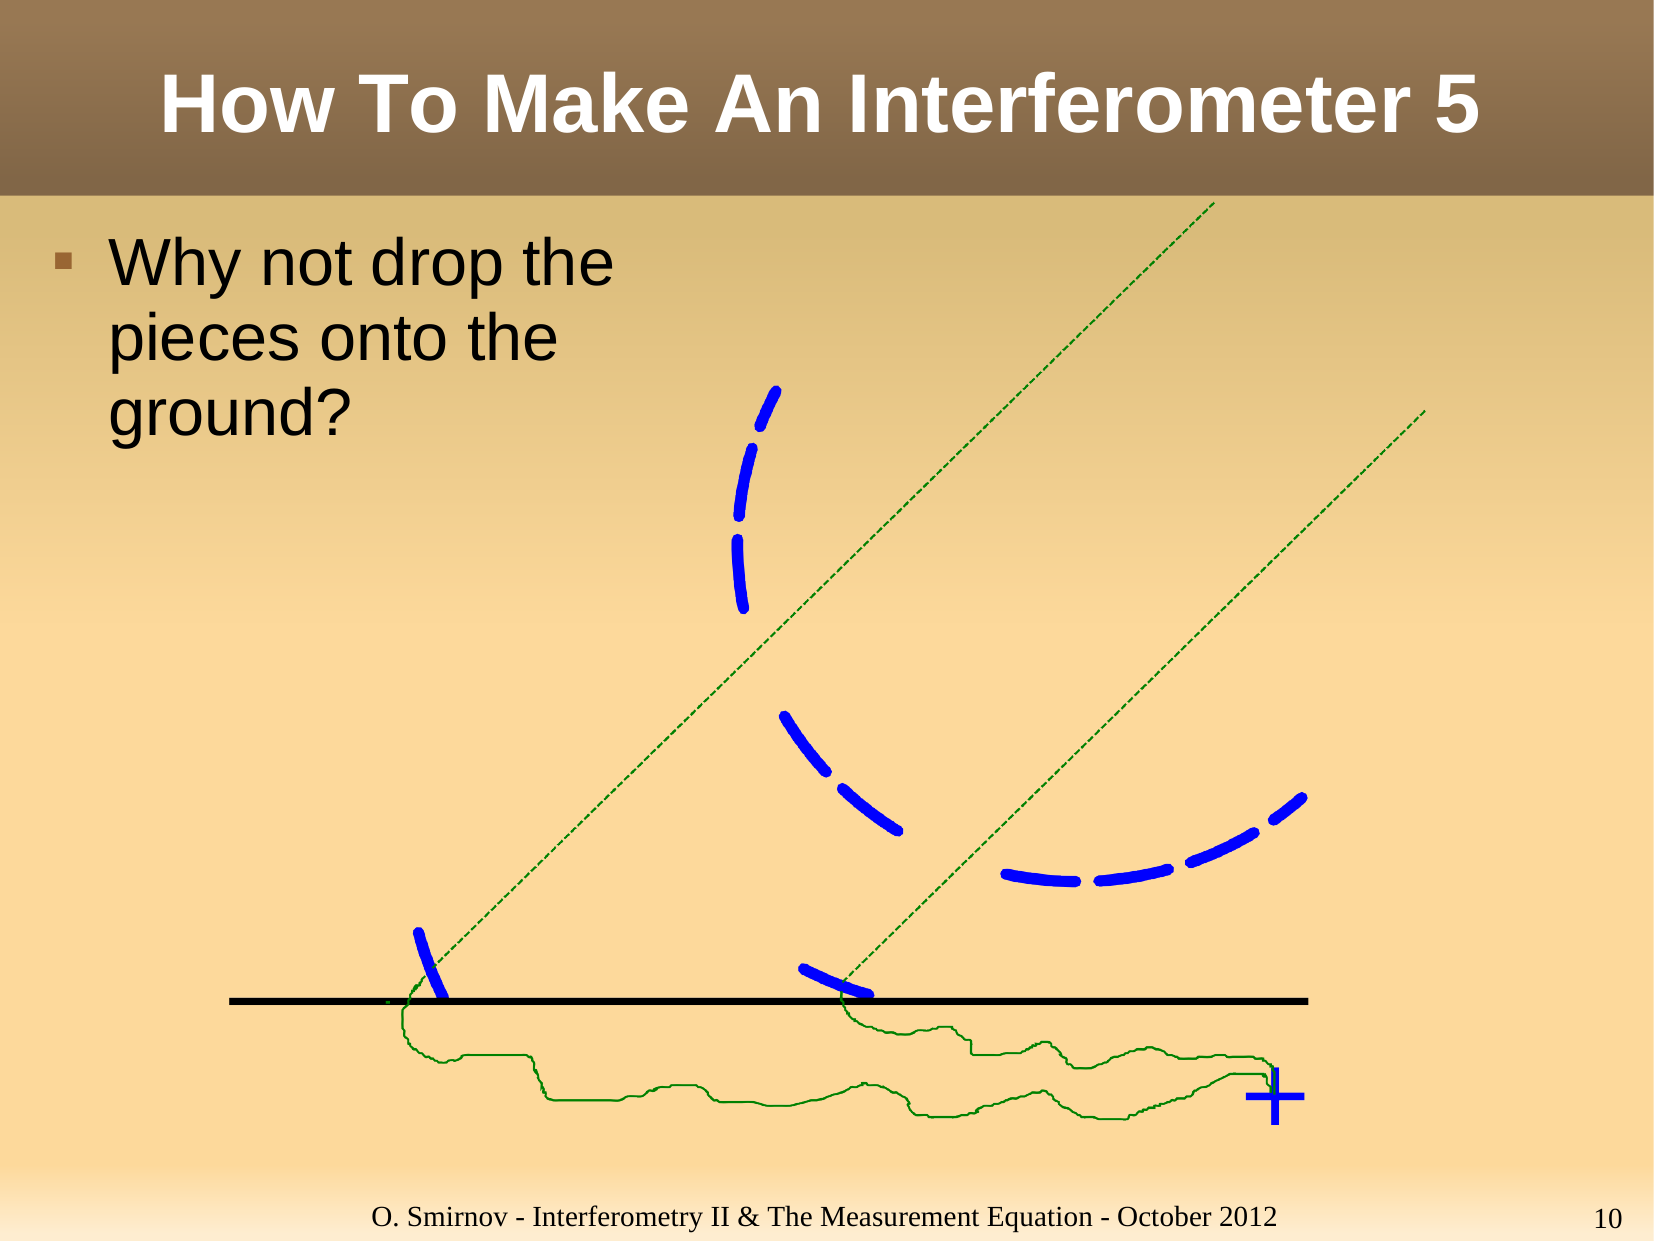

# How To Make An Interferometer 5
Why not drop the
pieces onto the ground?
O. Smirnov - Interferometry II & The Measurement Equation - October 2012
10